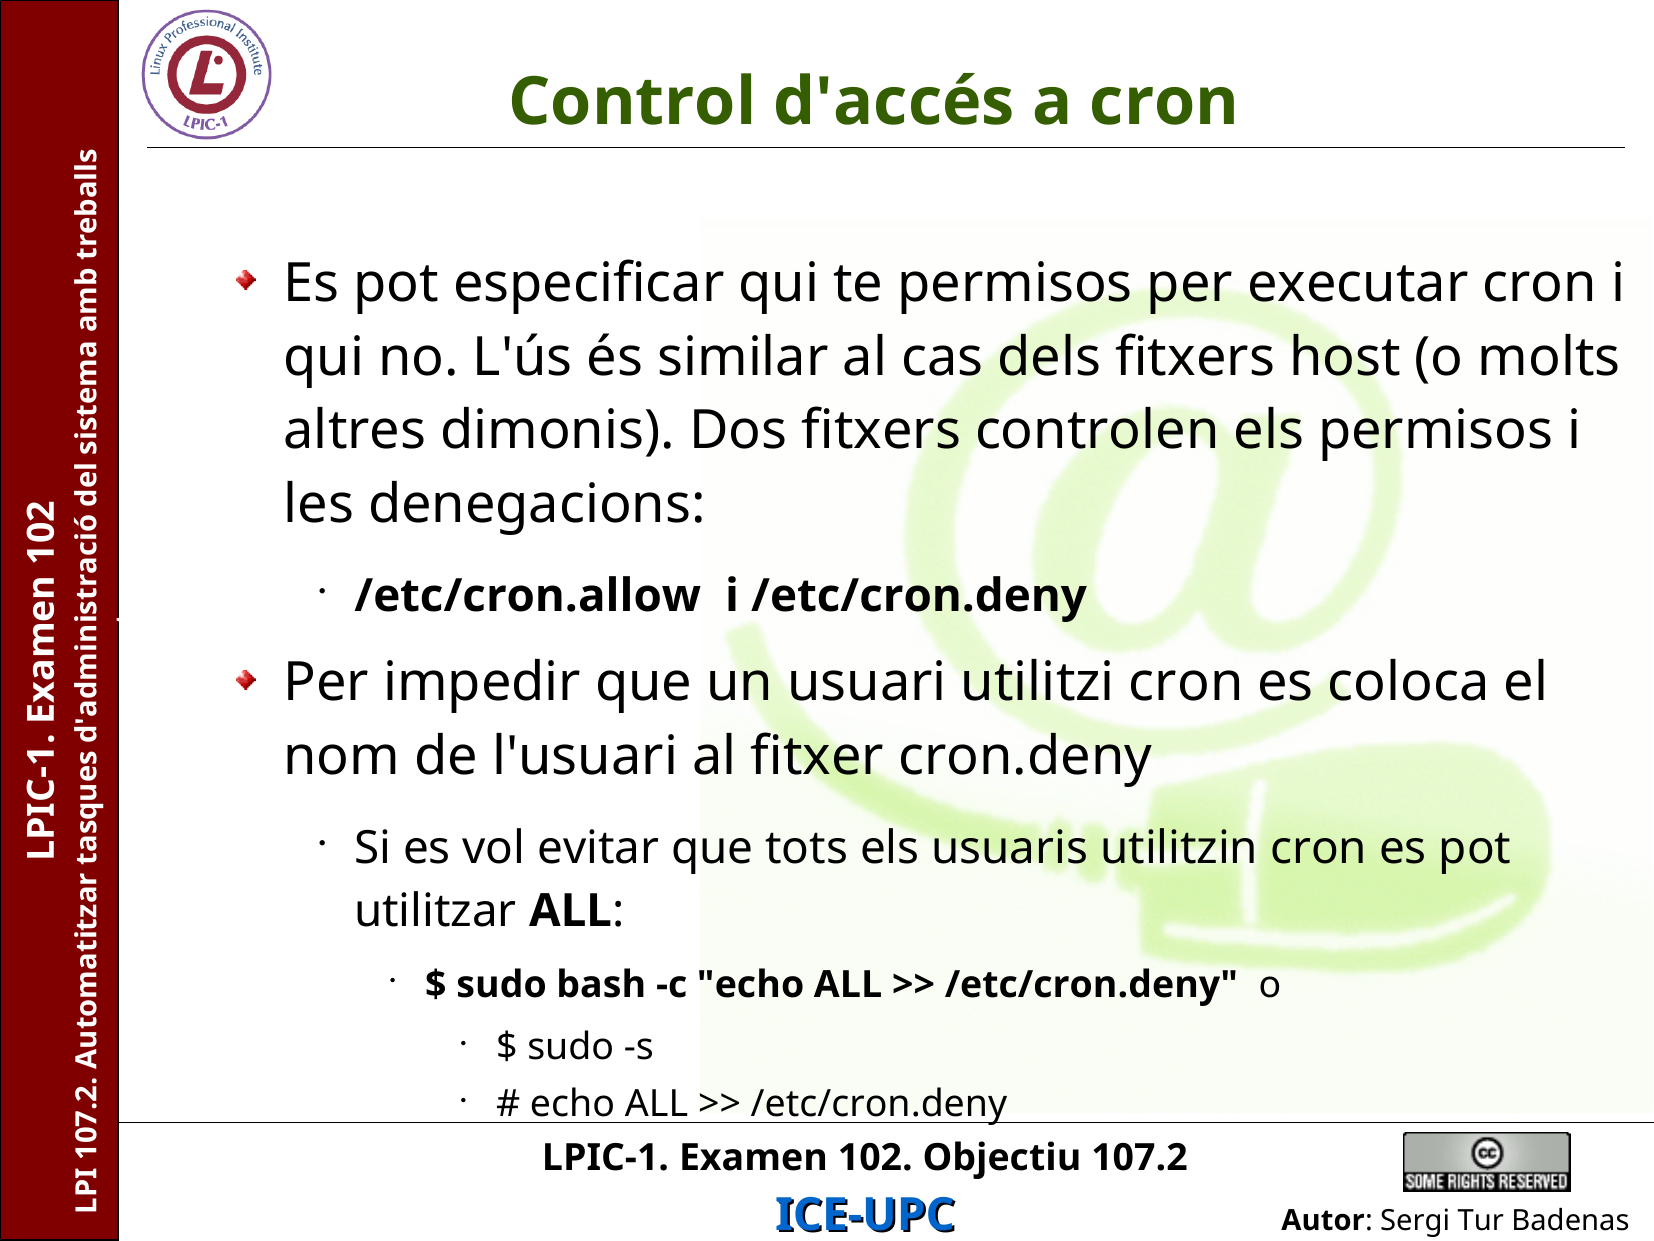

# Control d'accés a cron
Es pot especificar qui te permisos per executar cron i qui no. L'ús és similar al cas dels fitxers host (o molts altres dimonis). Dos fitxers controlen els permisos i les denegacions:
/etc/cron.allow i /etc/cron.deny
Per impedir que un usuari utilitzi cron es coloca el nom de l'usuari al fitxer cron.deny
Si es vol evitar que tots els usuaris utilitzin cron es pot utilitzar ALL:
$ sudo bash -c "echo ALL >> /etc/cron.deny" o
$ sudo -s
# echo ALL >> /etc/cron.deny